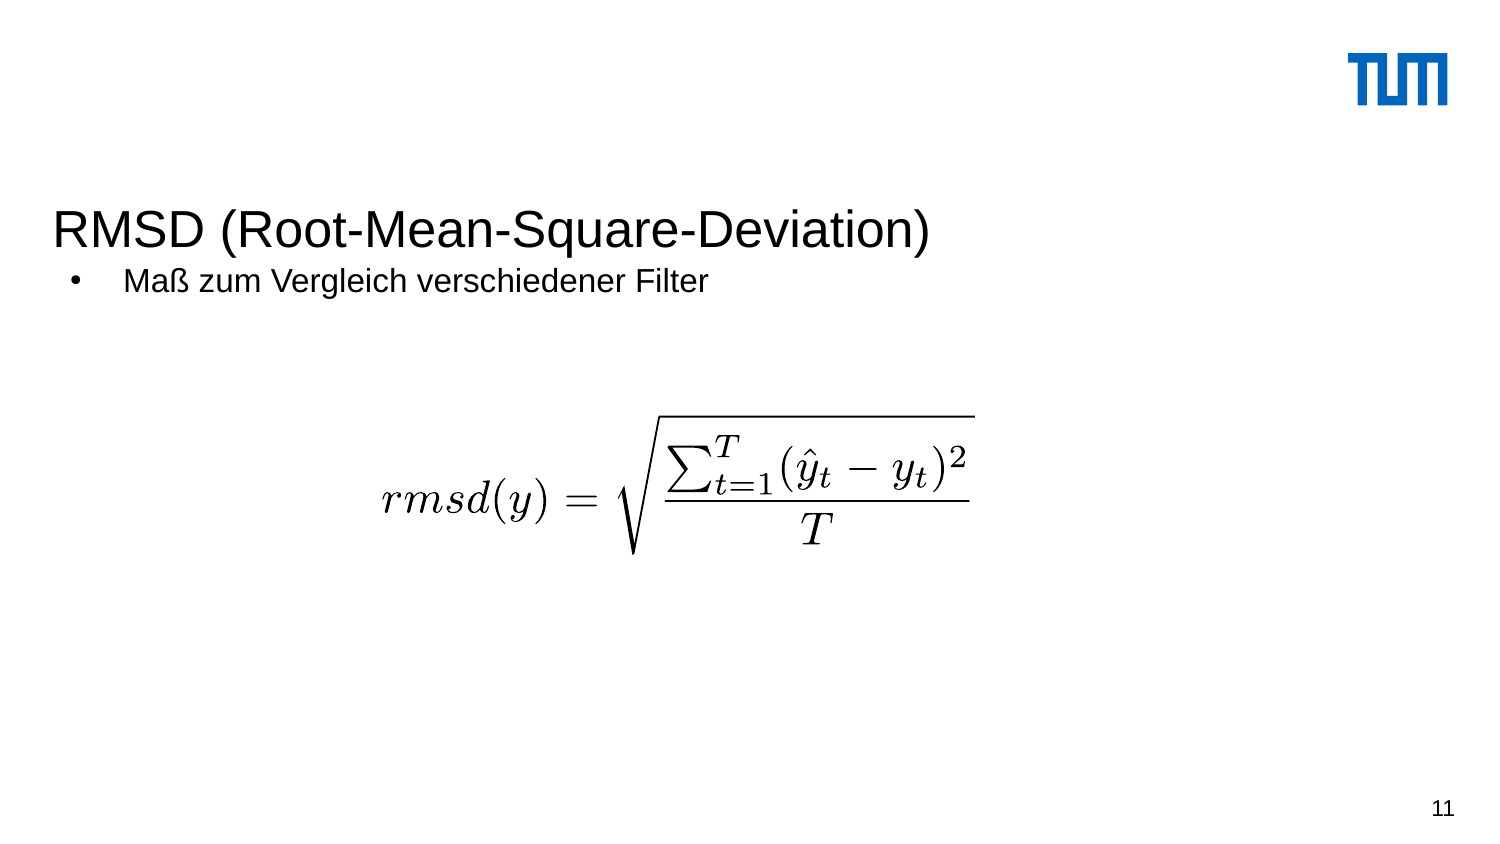

# RMSD (Root-Mean-Square-Deviation)
Maß zum Vergleich verschiedener Filter